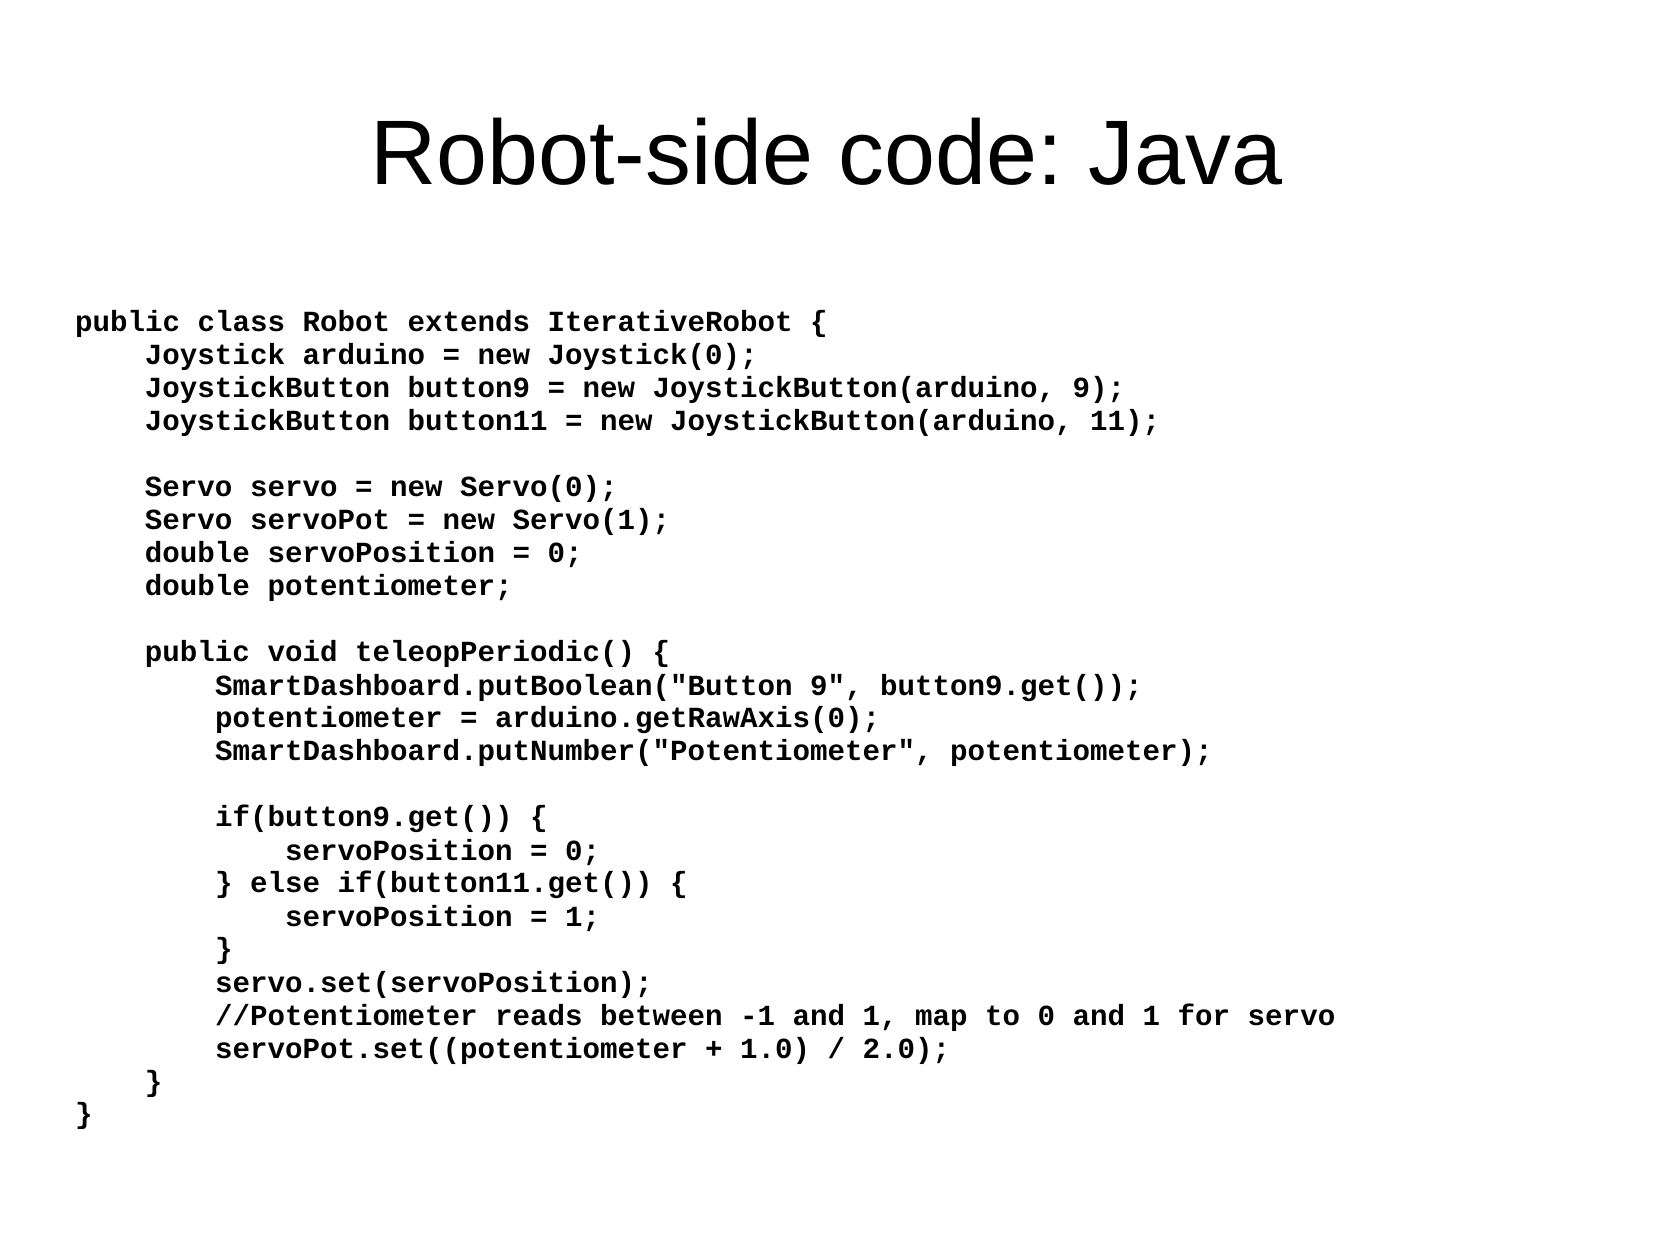

# Robot-side code: Java
public class Robot extends IterativeRobot {
 Joystick arduino = new Joystick(0);
 JoystickButton button9 = new JoystickButton(arduino, 9);
 JoystickButton button11 = new JoystickButton(arduino, 11);
 Servo servo = new Servo(0);
 Servo servoPot = new Servo(1);
 double servoPosition = 0;
 double potentiometer;
 public void teleopPeriodic() {
 SmartDashboard.putBoolean("Button 9", button9.get());
 potentiometer = arduino.getRawAxis(0);
 SmartDashboard.putNumber("Potentiometer", potentiometer);
 if(button9.get()) {
 servoPosition = 0;
 } else if(button11.get()) {
 servoPosition = 1;
 }
 servo.set(servoPosition);
 //Potentiometer reads between -1 and 1, map to 0 and 1 for servo
 servoPot.set((potentiometer + 1.0) / 2.0);
 }
}